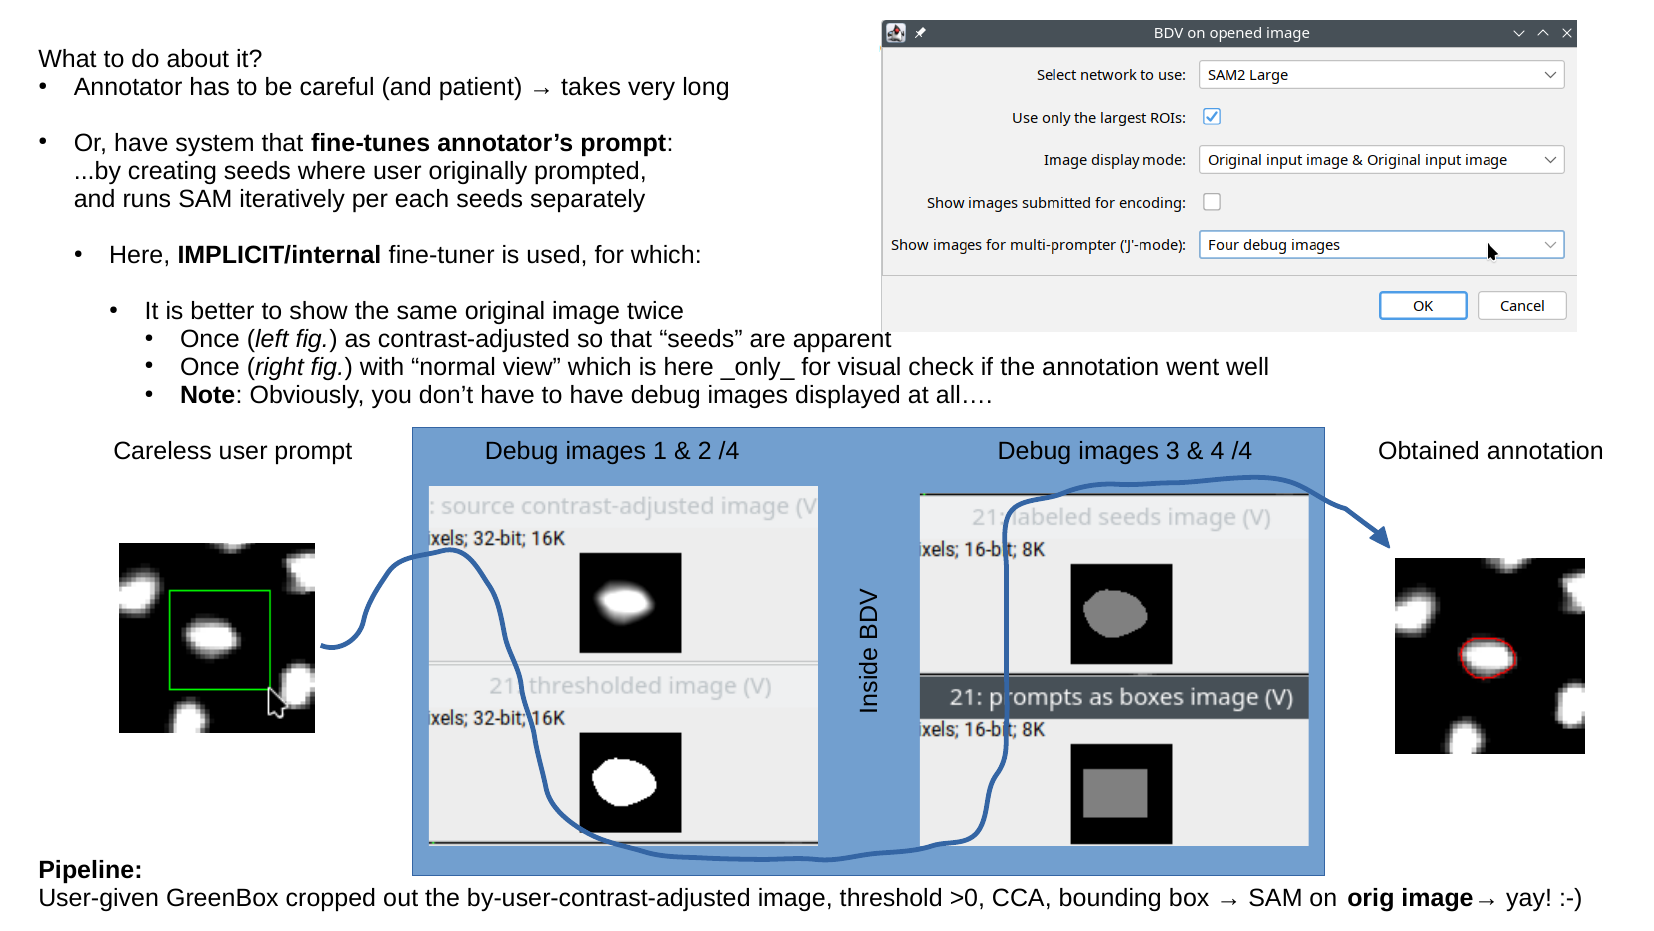

# What to do about it?
Annotator has to be careful (and patient) → takes very long
Or, have system that fine-tunes annotator’s prompt:
...by creating seeds where user originally prompted,
and runs SAM iteratively per each seeds separately
Here, IMPLICIT/internal fine-tuner is used, for which:
It is better to show the same original image twice
Once (left fig.) as contrast-adjusted so that “seeds” are apparent
Once (right fig.) with “normal view” which is here _only_ for visual check if the annotation went well
Note: Obviously, you don’t have to have debug images displayed at all….
	Careless user prompt Debug images 1 & 2 /4 Debug images 3 & 4 /4 Obtained annotation
Pipeline:
User-given GreenBox cropped out the by-user-contrast-adjusted image, threshold >0, CCA, bounding box → SAM on orig image→ yay! :-)
Inside BDV